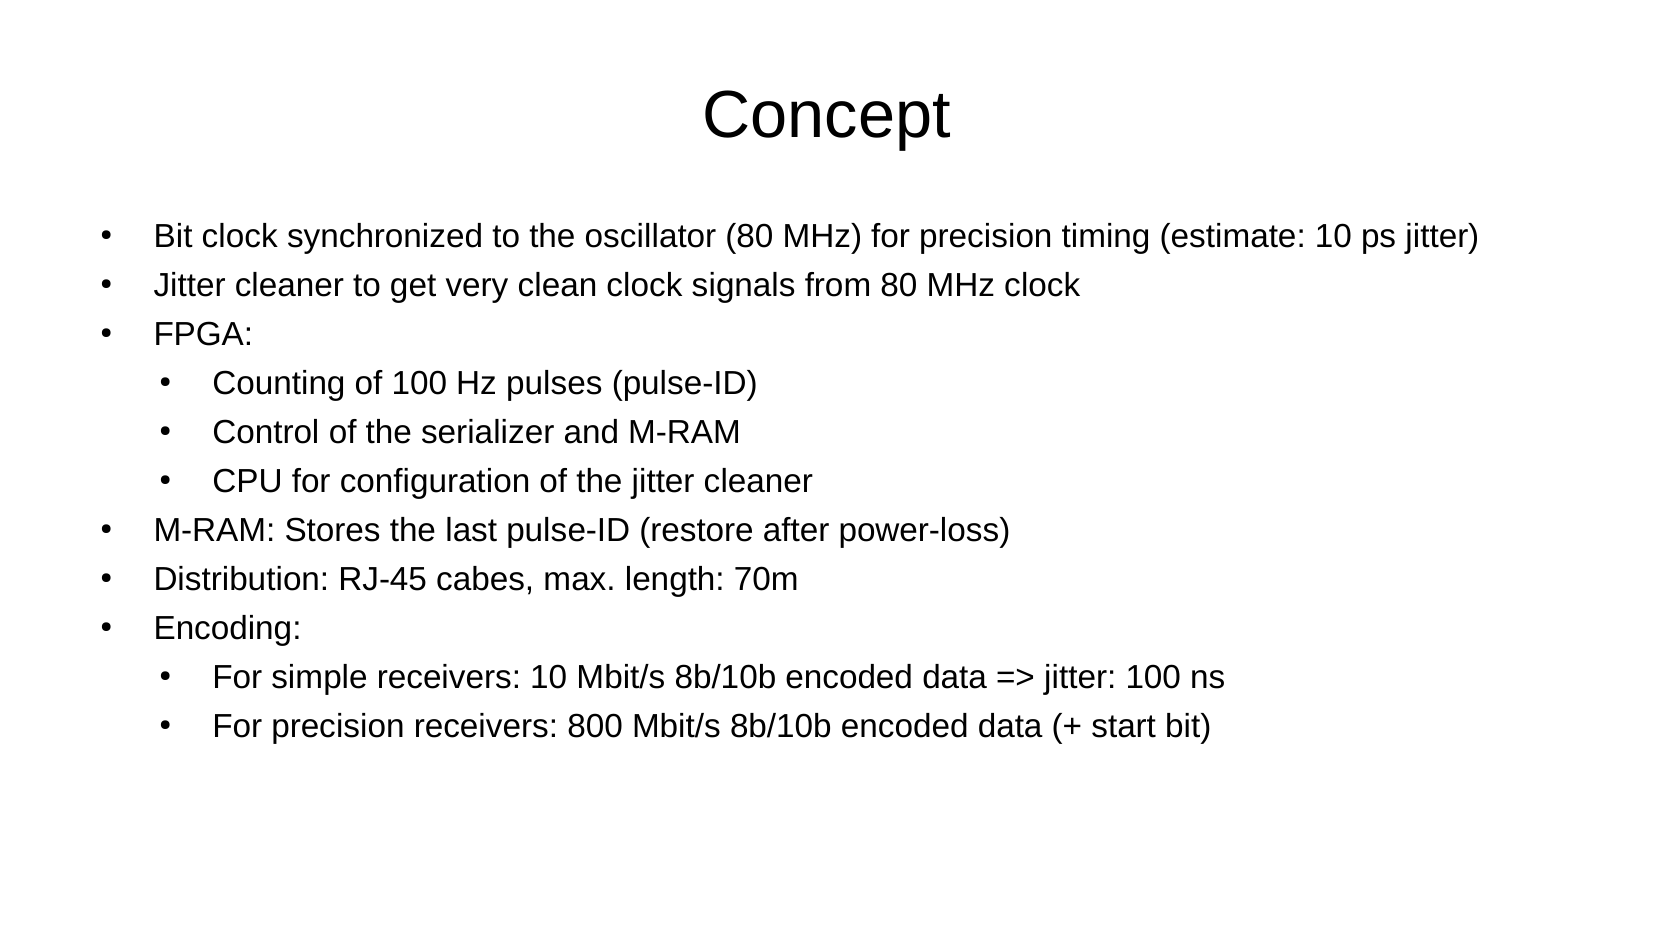

# Concept
Bit clock synchronized to the oscillator (80 MHz) for precision timing (estimate: 10 ps jitter)
Jitter cleaner to get very clean clock signals from 80 MHz clock
FPGA:
Counting of 100 Hz pulses (pulse-ID)
Control of the serializer and M-RAM
CPU for configuration of the jitter cleaner
M-RAM: Stores the last pulse-ID (restore after power-loss)
Distribution: RJ-45 cabes, max. length: 70m
Encoding:
For simple receivers: 10 Mbit/s 8b/10b encoded data => jitter: 100 ns
For precision receivers: 800 Mbit/s 8b/10b encoded data (+ start bit)